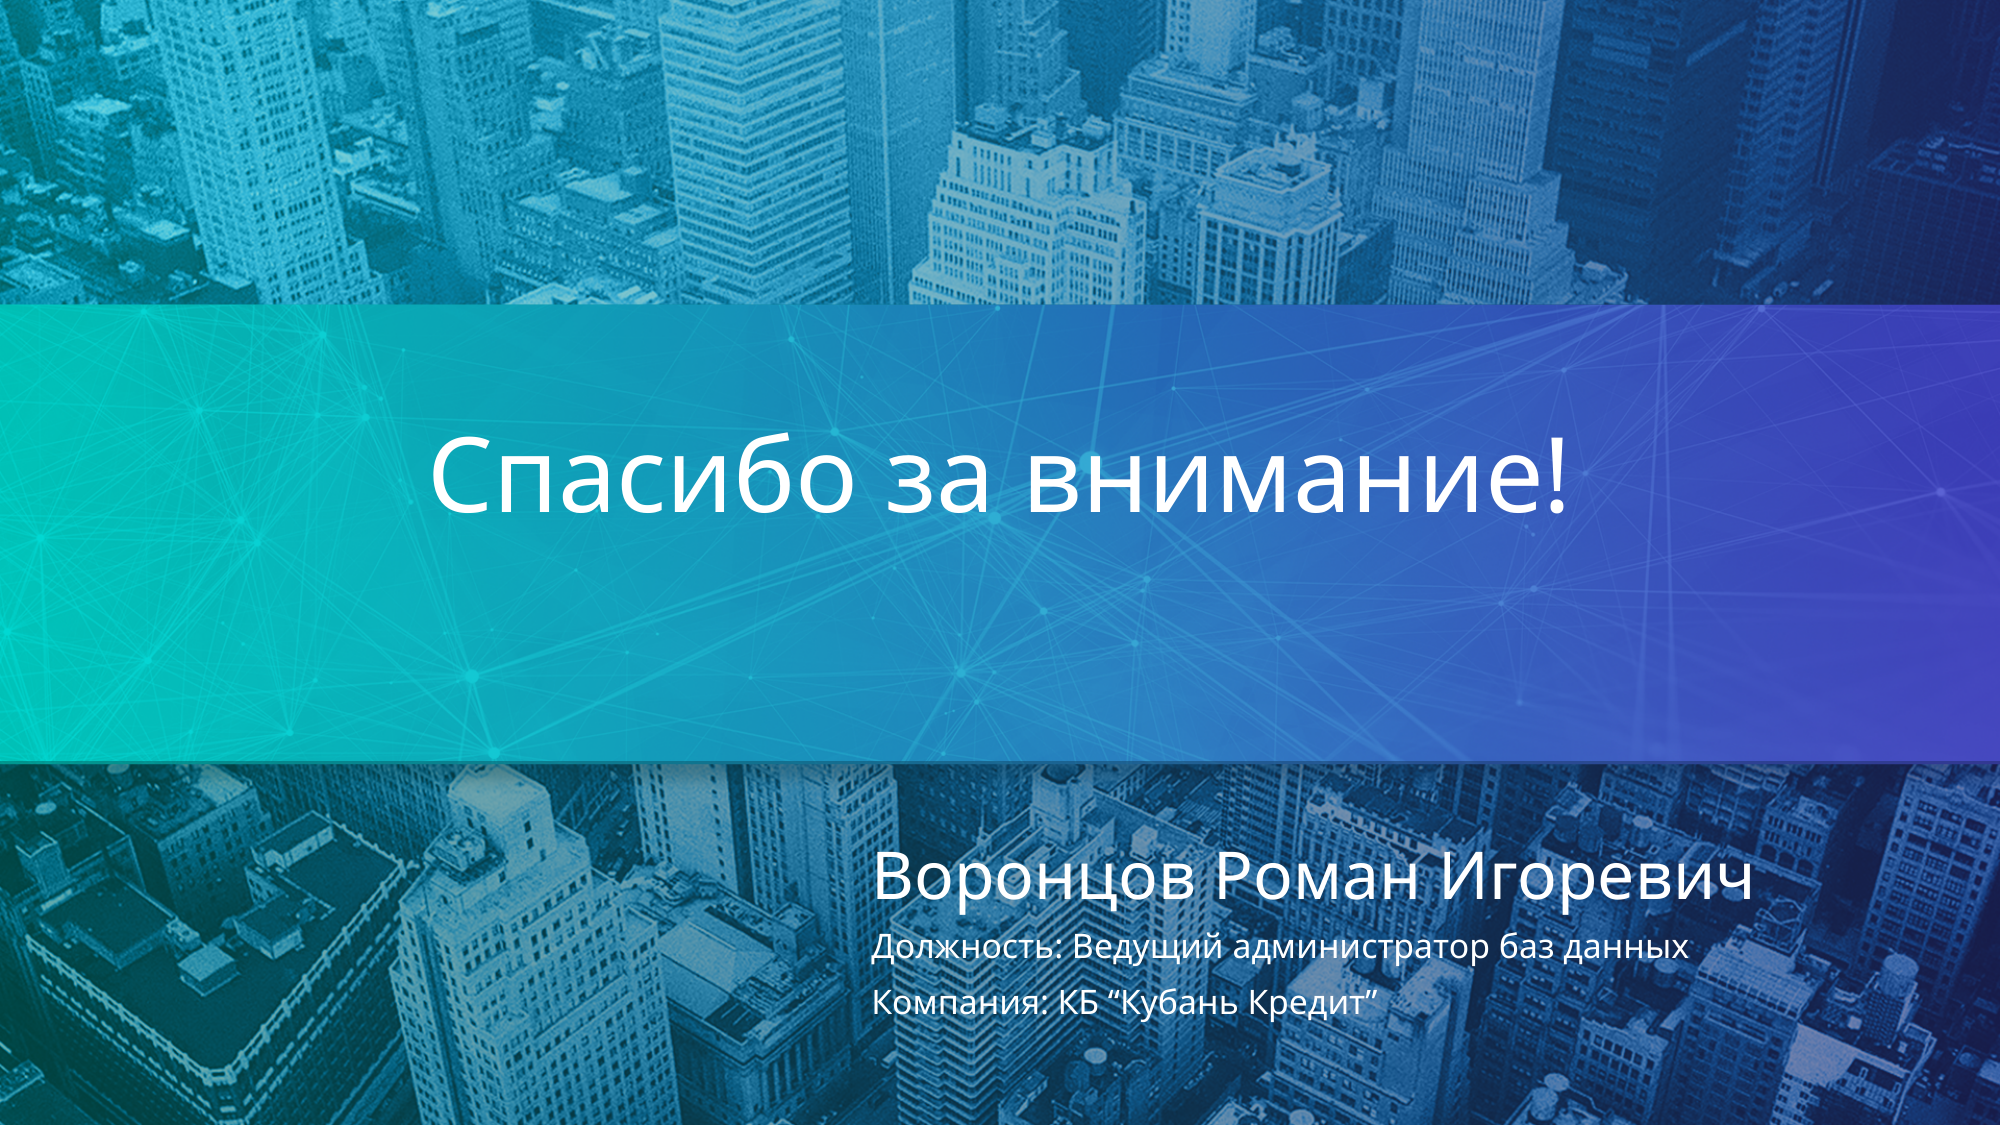

Спасибо за внимание!
# Воронцов Роман Игоревич
Должность: Ведущий администратор баз данных
Компания: КБ “Кубань Кредит”